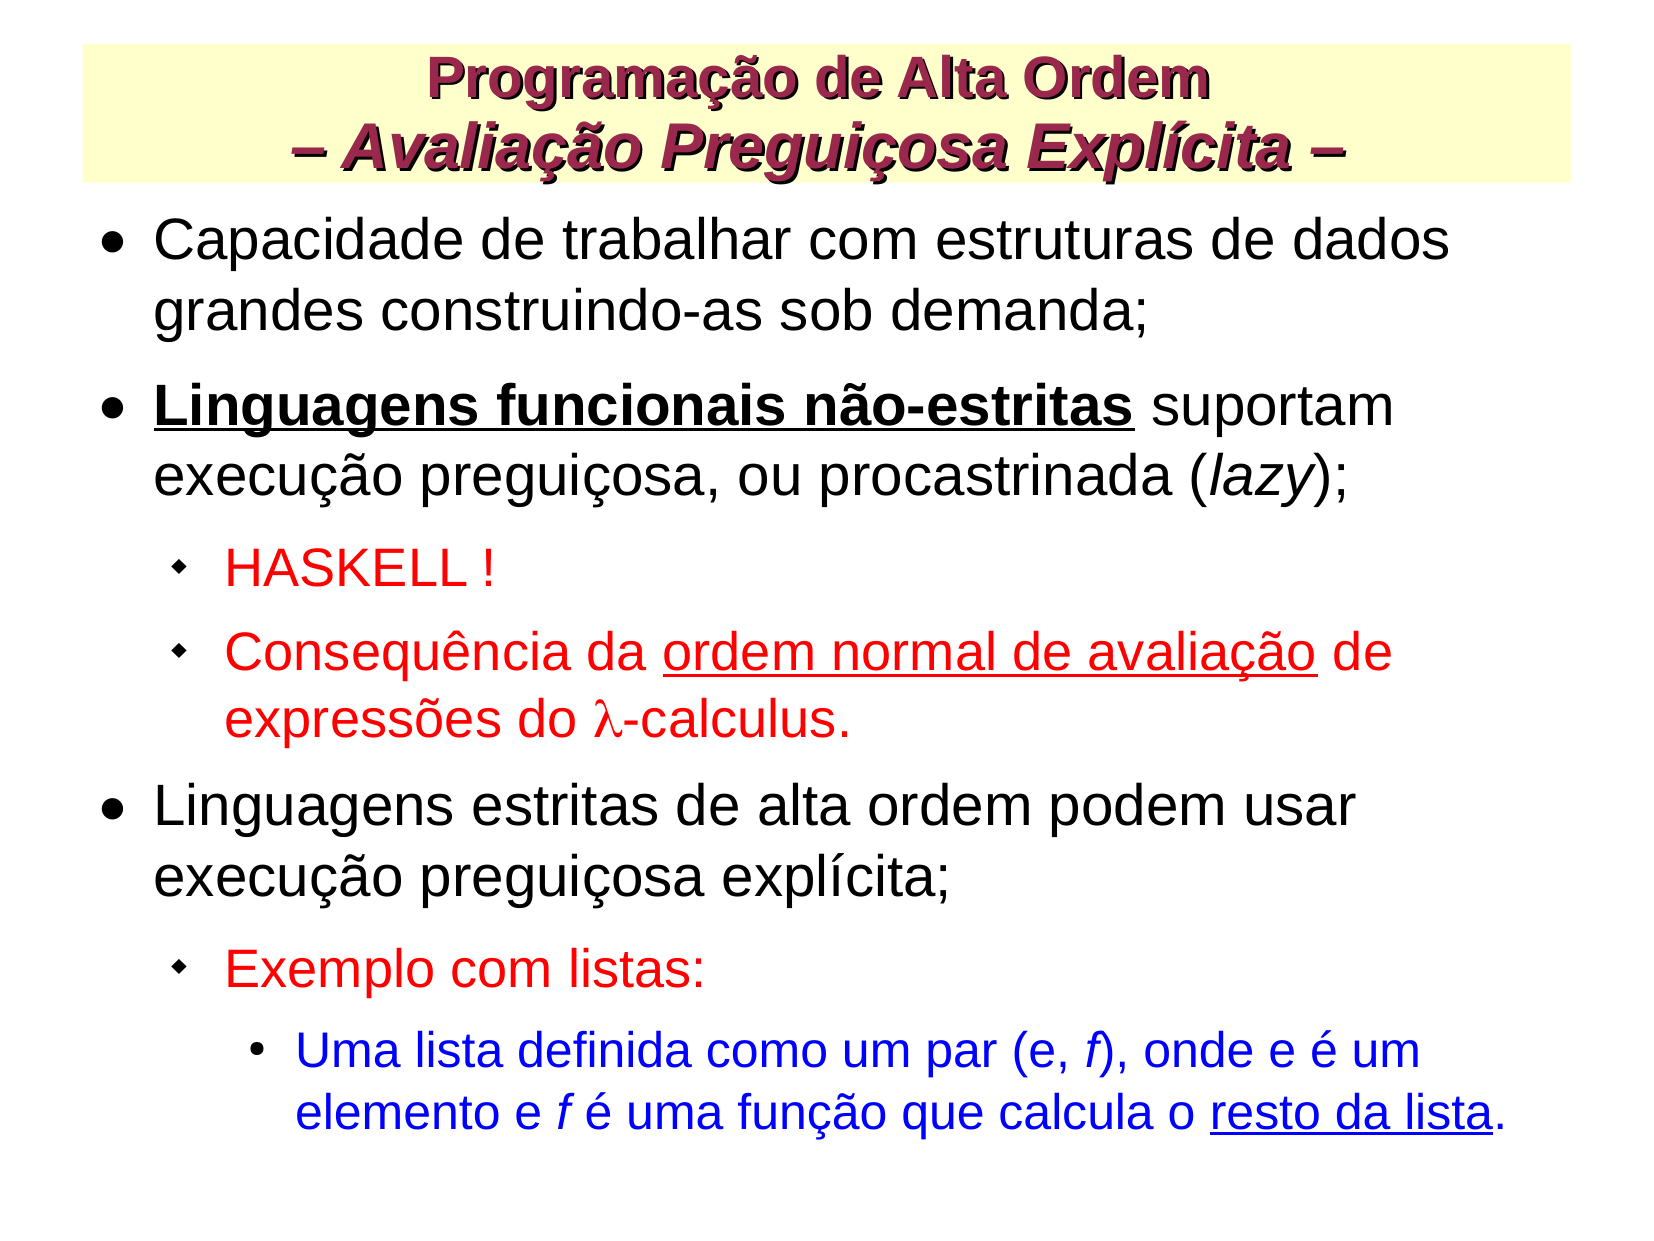

# Programação de Alta Ordem – Avaliação Preguiçosa Explícita –
Capacidade de trabalhar com estruturas de dados grandes construindo-as sob demanda;
Linguagens funcionais não-estritas suportam execução preguiçosa, ou procastrinada (lazy);
HASKELL !
Consequência da ordem normal de avaliação de expressões do -calculus.
Linguagens estritas de alta ordem podem usar execução preguiçosa explícita;
Exemplo com listas:
Uma lista definida como um par (e, f), onde e é um elemento e f é uma função que calcula o resto da lista.